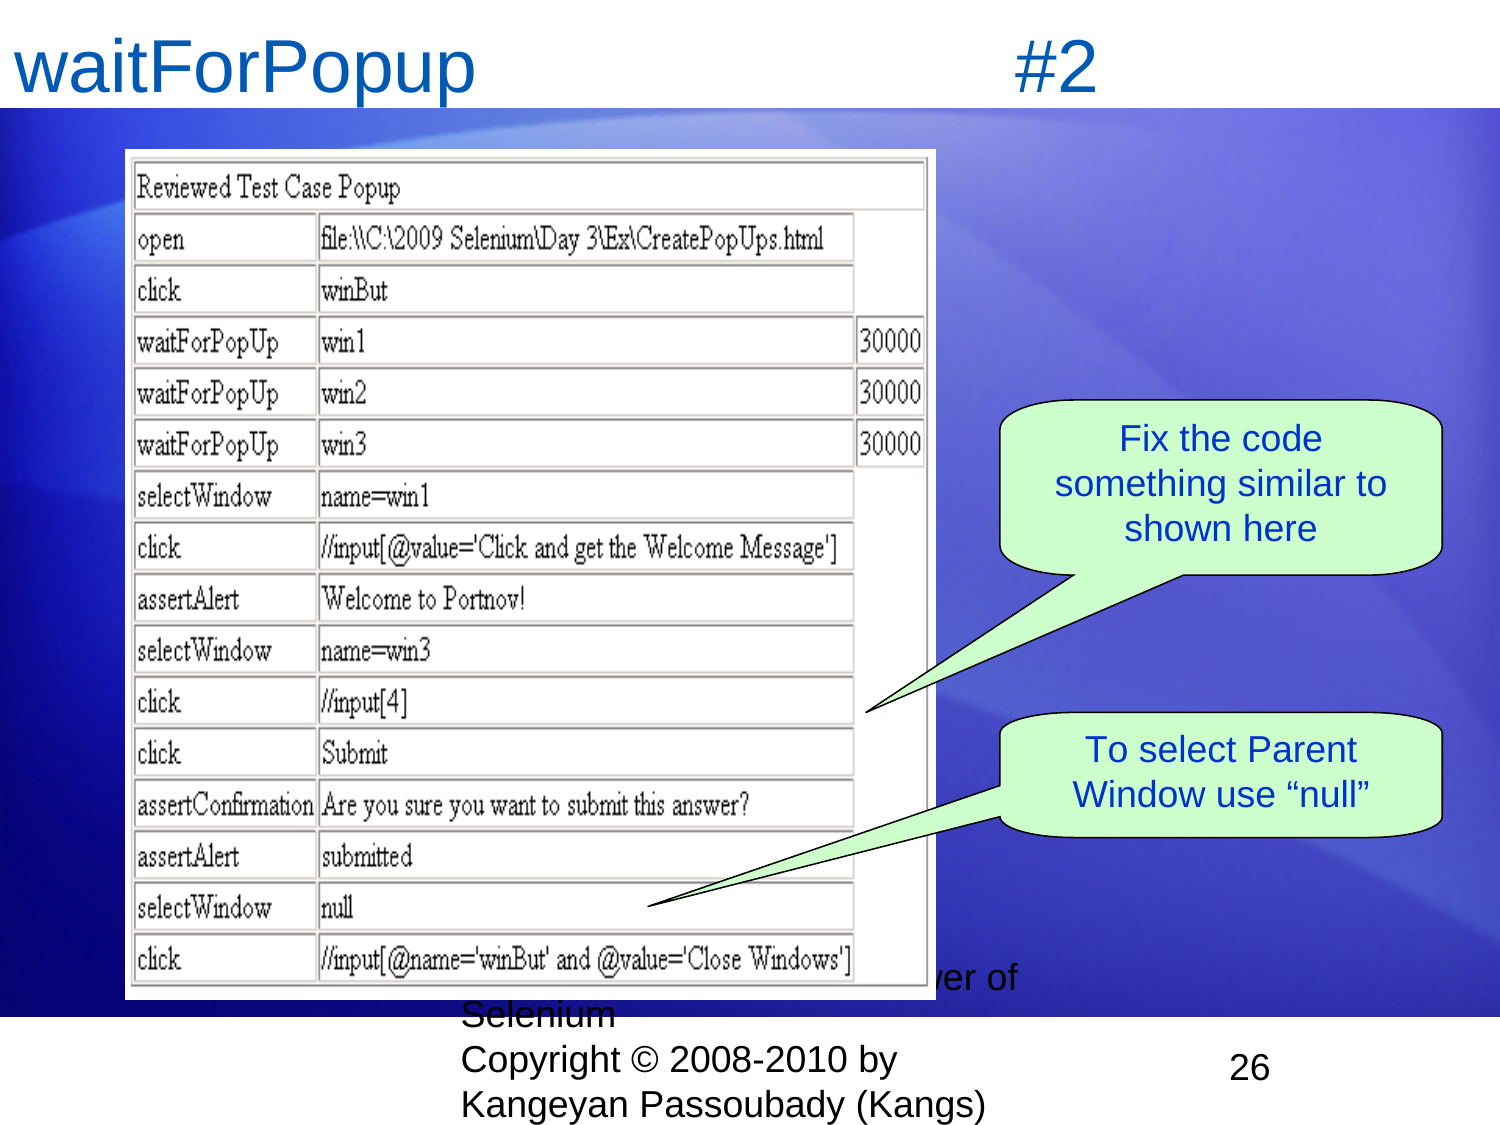

# waitForPopup #2
Fix the code something similar to shown here
To select Parent Window use “null”
Discover the automating power of Selenium
26